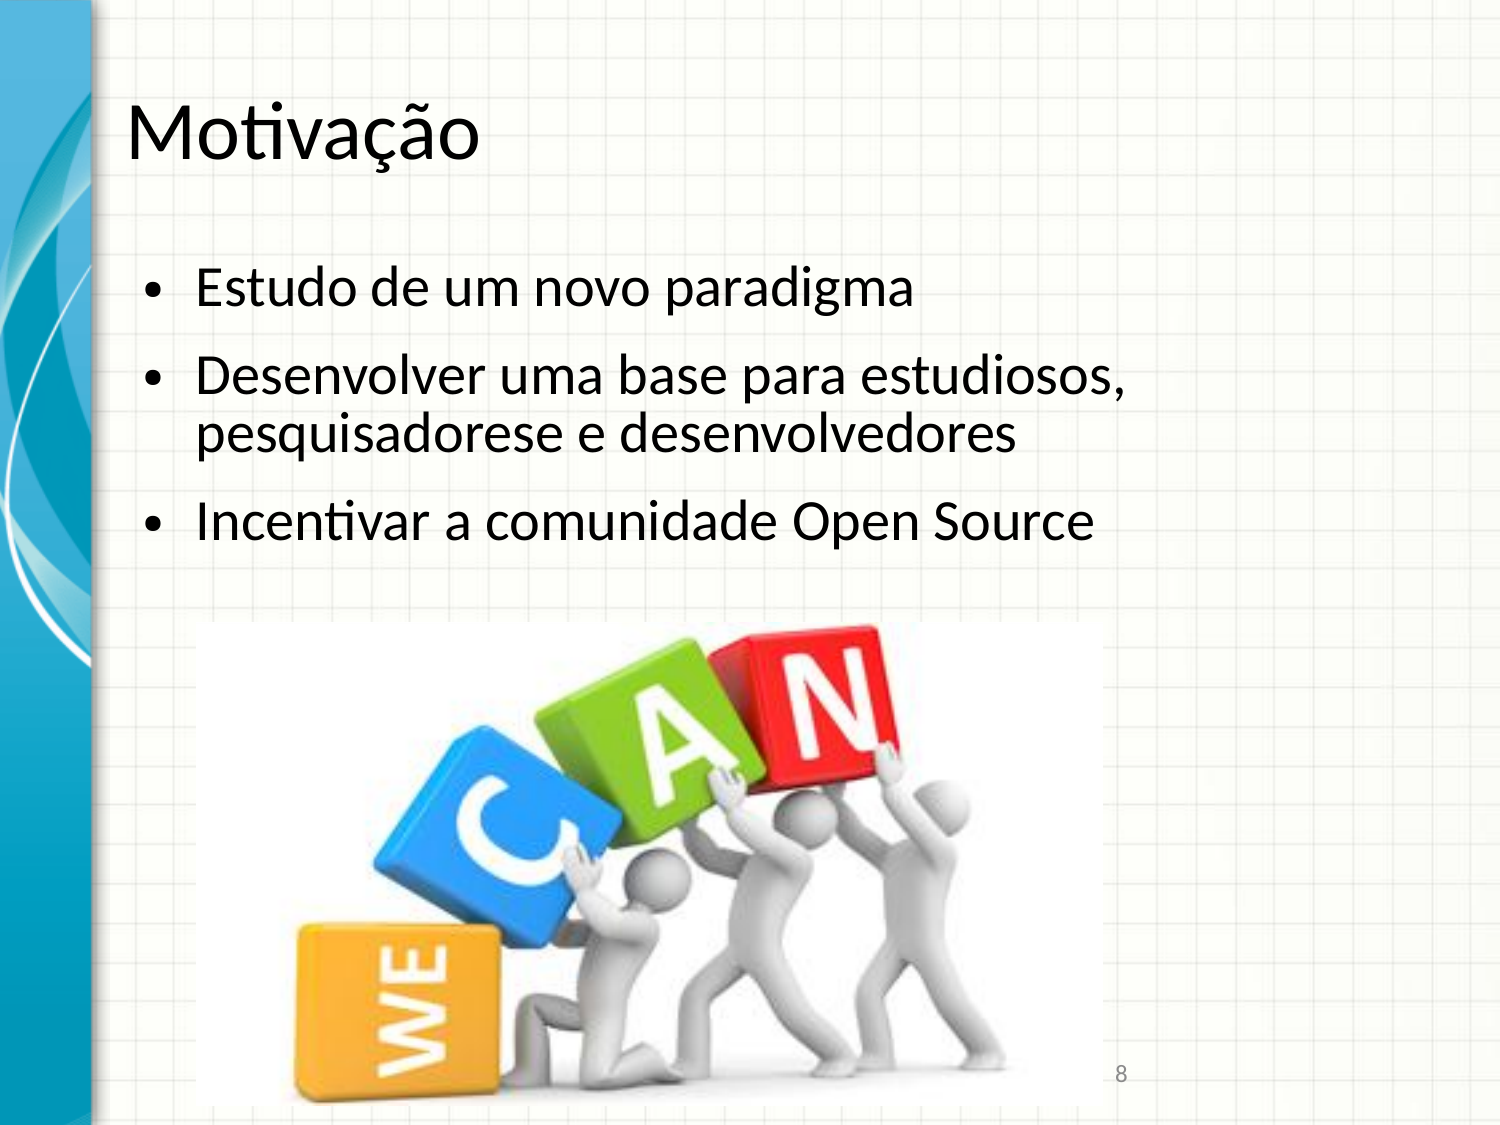

# Motivação
Estudo de um novo paradigma
Desenvolver uma base para estudiosos, pesquisadorese e desenvolvedores
Incentivar a comunidade Open Source
Tcc - TADS/FURG 2014
8